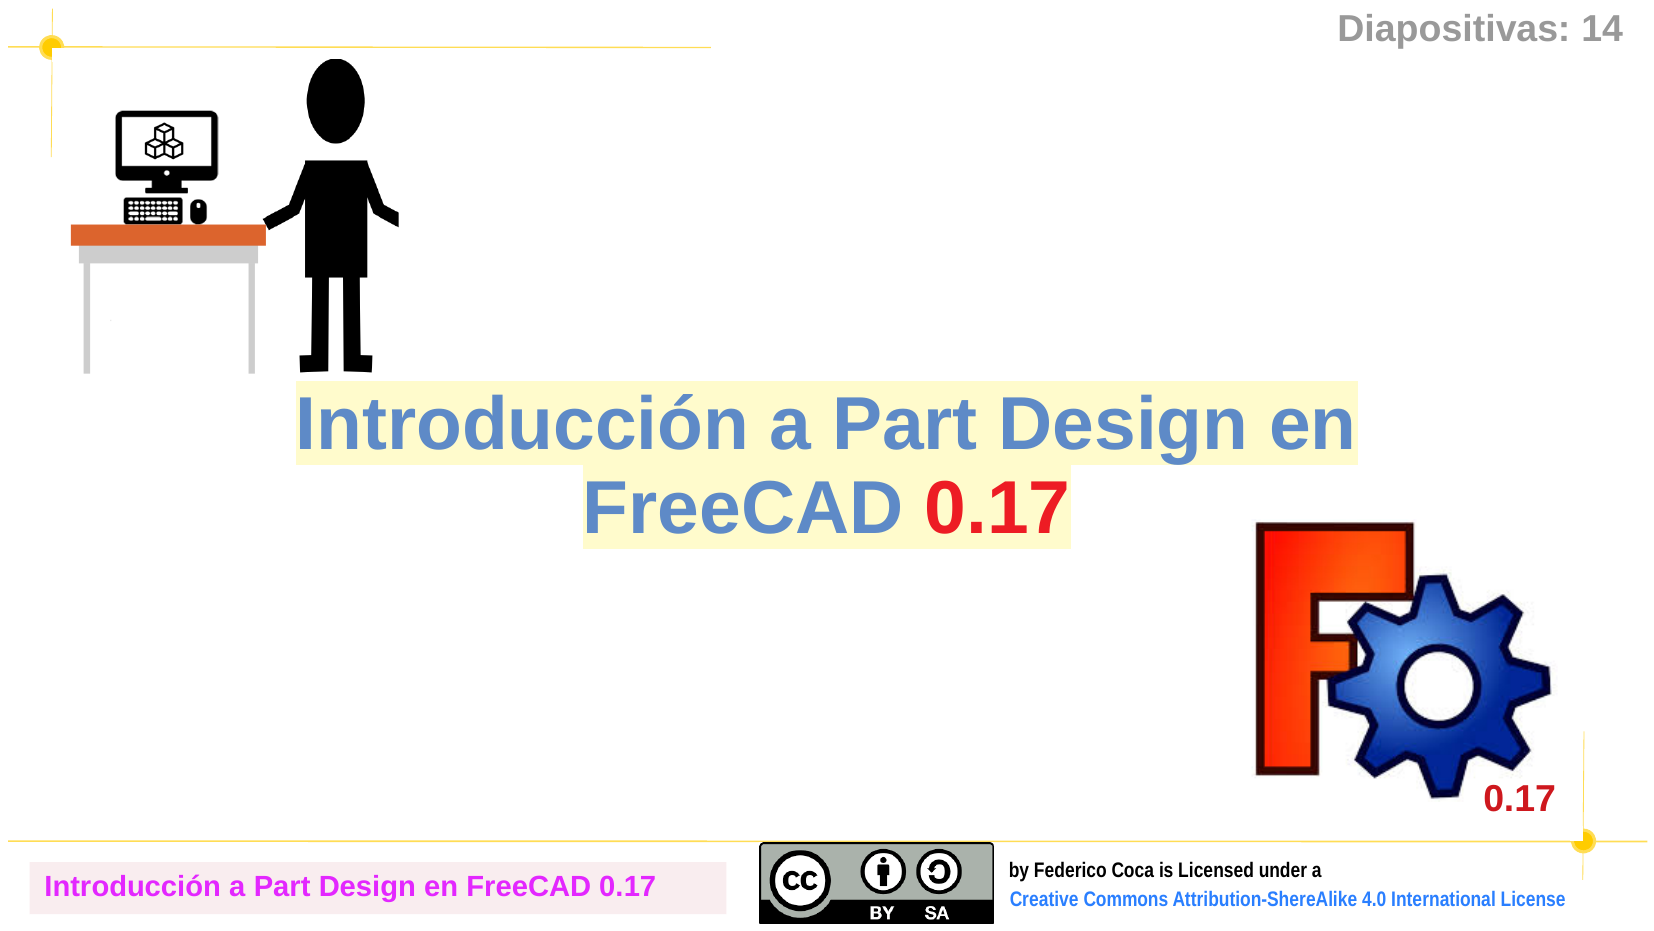

Diapositivas: 14
Introducción a Part Design en FreeCAD 0.17
0.17
Introducción a Part Design en FreeCAD 0.17